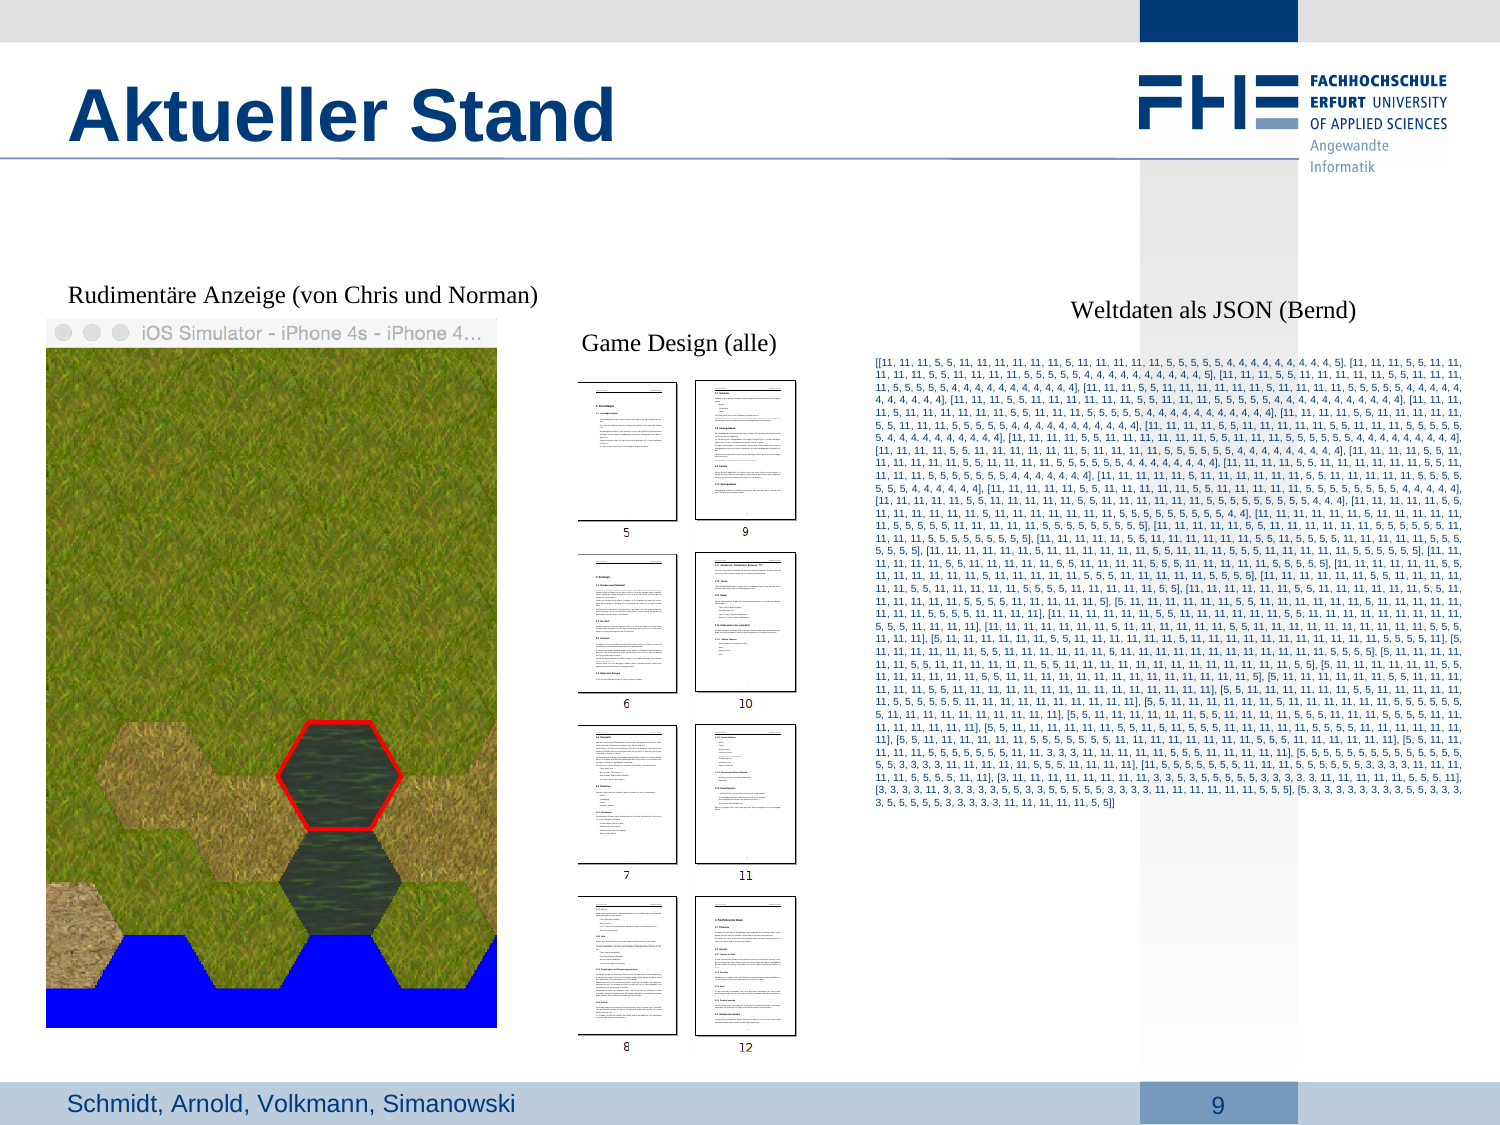

# Aktueller Stand
Rudimentäre Anzeige (von Chris und Norman)
Weltdaten als JSON (Bernd)
Game Design (alle)
[[11, 11, 11, 5, 5, 11, 11, 11, 11, 11, 11, 5, 11, 11, 11, 11, 11, 5, 5, 5, 5, 5, 4, 4, 4, 4, 4, 4, 4, 4, 4, 5], [11, 11, 11, 5, 5, 11, 11, 11, 11, 11, 5, 5, 11, 11, 11, 11, 5, 5, 5, 5, 5, 4, 4, 4, 4, 4, 4, 4, 4, 4, 4, 5], [11, 11, 11, 5, 5, 11, 11, 11, 11, 11, 5, 5, 11, 11, 11, 11, 5, 5, 5, 5, 5, 4, 4, 4, 4, 4, 4, 4, 4, 4, 4, 4], [11, 11, 11, 5, 5, 11, 11, 11, 11, 11, 11, 5, 11, 11, 11, 11, 5, 5, 5, 5, 5, 4, 4, 4, 4, 4, 4, 4, 4, 4, 4, 4], [11, 11, 11, 5, 5, 11, 11, 11, 11, 11, 11, 5, 5, 11, 11, 11, 5, 5, 5, 5, 5, 4, 4, 4, 4, 4, 4, 4, 4, 4, 4, 4], [11, 11, 11, 11, 5, 11, 11, 11, 11, 11, 11, 5, 5, 11, 11, 11, 5, 5, 5, 5, 5, 4, 4, 4, 4, 4, 4, 4, 4, 4, 4, 4], [11, 11, 11, 11, 5, 5, 11, 11, 11, 11, 11, 5, 5, 11, 11, 11, 5, 5, 5, 5, 5, 4, 4, 4, 4, 4, 4, 4, 4, 4, 4, 4], [11, 11, 11, 11, 5, 5, 11, 11, 11, 11, 11, 5, 5, 11, 11, 11, 5, 5, 5, 5, 5, 5, 4, 4, 4, 4, 4, 4, 4, 4, 4, 4], [11, 11, 11, 11, 5, 5, 11, 11, 11, 11, 11, 11, 5, 5, 11, 11, 11, 5, 5, 5, 5, 5, 5, 4, 4, 4, 4, 4, 4, 4, 4, 4], [11, 11, 11, 11, 5, 5, 11, 11, 11, 11, 11, 11, 5, 11, 11, 11, 11, 5, 5, 5, 5, 5, 5, 4, 4, 4, 4, 4, 4, 4, 4, 4], [11, 11, 11, 11, 5, 5, 11, 11, 11, 11, 11, 11, 5, 5, 11, 11, 11, 11, 5, 5, 5, 5, 5, 5, 4, 4, 4, 4, 4, 4, 4, 4], [11, 11, 11, 11, 5, 5, 11, 11, 11, 11, 11, 11, 5, 5, 11, 11, 11, 11, 5, 5, 5, 5, 5, 5, 5, 4, 4, 4, 4, 4, 4, 4], [11, 11, 11, 11, 11, 5, 11, 11, 11, 11, 11, 11, 5, 5, 11, 11, 11, 11, 11, 5, 5, 5, 5, 5, 5, 5, 4, 4, 4, 4, 4, 4], [11, 11, 11, 11, 11, 5, 5, 11, 11, 11, 11, 11, 5, 5, 11, 11, 11, 11, 11, 5, 5, 5, 5, 5, 5, 5, 5, 4, 4, 4, 4, 4], [11, 11, 11, 11, 11, 5, 5, 11, 11, 11, 11, 11, 5, 5, 11, 11, 11, 11, 11, 11, 5, 5, 5, 5, 5, 5, 5, 5, 5, 4, 4, 4], [11, 11, 11, 11, 11, 5, 5, 11, 11, 11, 11, 11, 11, 5, 11, 11, 11, 11, 11, 11, 11, 5, 5, 5, 5, 5, 5, 5, 5, 5, 4, 4], [11, 11, 11, 11, 11, 11, 5, 11, 11, 11, 11, 11, 11, 5, 5, 5, 5, 5, 11, 11, 11, 11, 11, 5, 5, 5, 5, 5, 5, 5, 5, 5], [11, 11, 11, 11, 11, 5, 5, 11, 11, 11, 11, 11, 11, 5, 5, 5, 5, 5, 5, 11, 11, 11, 11, 5, 5, 5, 5, 5, 5, 5, 5, 5], [11, 11, 11, 11, 11, 5, 5, 11, 11, 11, 11, 11, 11, 5, 5, 11, 5, 5, 5, 5, 11, 11, 11, 11, 11, 5, 5, 5, 5, 5, 5, 5], [11, 11, 11, 11, 11, 11, 5, 11, 11, 11, 11, 11, 11, 5, 5, 11, 11, 11, 5, 5, 5, 11, 11, 11, 11, 11, 5, 5, 5, 5, 5, 5], [11, 11, 11, 11, 11, 11, 5, 5, 11, 11, 11, 11, 11, 5, 5, 11, 11, 11, 11, 5, 5, 5, 11, 11, 11, 11, 11, 5, 5, 5, 5, 5], [11, 11, 11, 11, 11, 11, 5, 5, 11, 11, 11, 11, 11, 11, 5, 11, 11, 11, 11, 11, 5, 5, 5, 11, 11, 11, 11, 11, 5, 5, 5, 5], [11, 11, 11, 11, 11, 11, 5, 5, 11, 11, 11, 11, 11, 11, 5, 5, 11, 11, 11, 11, 11, 5, 5, 5, 5, 11, 11, 11, 11, 11, 5, 5], [11, 11, 11, 11, 11, 11, 5, 5, 11, 11, 11, 11, 11, 11, 5, 5, 11, 11, 11, 11, 11, 11, 5, 5, 5, 5, 11, 11, 11, 11, 11, 5], [5, 11, 11, 11, 11, 11, 11, 5, 5, 11, 11, 11, 11, 11, 11, 5, 11, 11, 11, 11, 11, 11, 11, 11, 5, 5, 5, 5, 11, 11, 11, 11], [11, 11, 11, 11, 11, 11, 5, 5, 11, 11, 11, 11, 11, 11, 5, 5, 11, 11, 11, 11, 11, 11, 11, 11, 11, 5, 5, 5, 11, 11, 11, 11], [11, 11, 11, 11, 11, 11, 11, 5, 11, 11, 11, 11, 11, 11, 5, 5, 11, 11, 11, 11, 11, 11, 11, 11, 11, 11, 5, 5, 5, 11, 11, 11], [5, 11, 11, 11, 11, 11, 11, 5, 5, 11, 11, 11, 11, 11, 11, 5, 11, 11, 11, 11, 11, 11, 11, 11, 11, 11, 11, 5, 5, 5, 5, 11], [5, 11, 11, 11, 11, 11, 11, 5, 5, 11, 11, 11, 11, 11, 11, 5, 11, 11, 11, 11, 11, 11, 11, 11, 11, 11, 11, 11, 5, 5, 5, 5], [5, 11, 11, 11, 11, 11, 11, 5, 5, 11, 11, 11, 11, 11, 11, 5, 5, 11, 11, 11, 11, 11, 11, 11, 11, 11, 11, 11, 11, 11, 5, 5], [5, 11, 11, 11, 11, 11, 11, 5, 5, 11, 11, 11, 11, 11, 11, 5, 5, 11, 11, 11, 11, 11, 11, 11, 11, 11, 11, 11, 11, 11, 11, 5], [5, 11, 11, 11, 11, 11, 11, 5, 5, 11, 11, 11, 11, 11, 11, 5, 5, 11, 11, 11, 11, 11, 11, 11, 11, 11, 11, 11, 11, 11, 11, 11], [5, 5, 11, 11, 11, 11, 11, 11, 5, 5, 11, 11, 11, 11, 11, 11, 5, 5, 5, 5, 5, 5, 11, 11, 11, 11, 11, 11, 11, 11, 11, 11], [5, 5, 11, 11, 11, 11, 11, 11, 5, 11, 11, 11, 11, 11, 11, 5, 5, 5, 5, 5, 5, 5, 11, 11, 11, 11, 11, 11, 11, 11, 11, 11], [5, 5, 11, 11, 11, 11, 11, 11, 5, 5, 11, 11, 11, 11, 5, 5, 5, 11, 11, 11, 5, 5, 5, 5, 11, 11, 11, 11, 11, 11, 11, 11], [5, 5, 11, 11, 11, 11, 11, 11, 5, 5, 11, 5, 11, 5, 5, 5, 11, 11, 11, 11, 11, 5, 5, 5, 5, 11, 11, 11, 11, 11, 11, 11], [5, 5, 11, 11, 11, 11, 11, 11, 5, 5, 5, 5, 5, 5, 5, 11, 11, 11, 11, 11, 11, 11, 11, 5, 5, 5, 11, 11, 11, 11, 11, 11], [5, 5, 11, 11, 11, 11, 11, 5, 5, 5, 5, 5, 5, 5, 11, 11, 3, 3, 3, 11, 11, 11, 11, 11, 5, 5, 5, 11, 11, 11, 11, 11], [5, 5, 5, 5, 5, 5, 5, 5, 5, 5, 5, 5, 5, 5, 5, 5, 3, 3, 3, 3, 11, 11, 11, 11, 11, 5, 5, 5, 11, 11, 11, 11], [11, 5, 5, 5, 5, 5, 5, 5, 11, 11, 11, 5, 5, 5, 5, 5, 5, 3, 3, 3, 3, 11, 11, 11, 11, 11, 5, 5, 5, 5, 11, 11], [3, 11, 11, 11, 11, 11, 11, 11, 11, 3, 3, 5, 3, 5, 5, 5, 5, 5, 3, 3, 3, 3, 3, 11, 11, 11, 11, 11, 5, 5, 5, 11], [3, 3, 3, 3, 11, 3, 3, 3, 3, 3, 5, 5, 3, 3, 5, 5, 5, 5, 5, 3, 3, 3, 3, 11, 11, 11, 11, 11, 11, 5, 5, 5], [5, 3, 3, 3, 3, 3, 3, 3, 3, 5, 5, 3, 3, 3, 3, 5, 5, 5, 5, 5, 3, 3, 3, 3, 3, 11, 11, 11, 11, 11, 5, 5]]